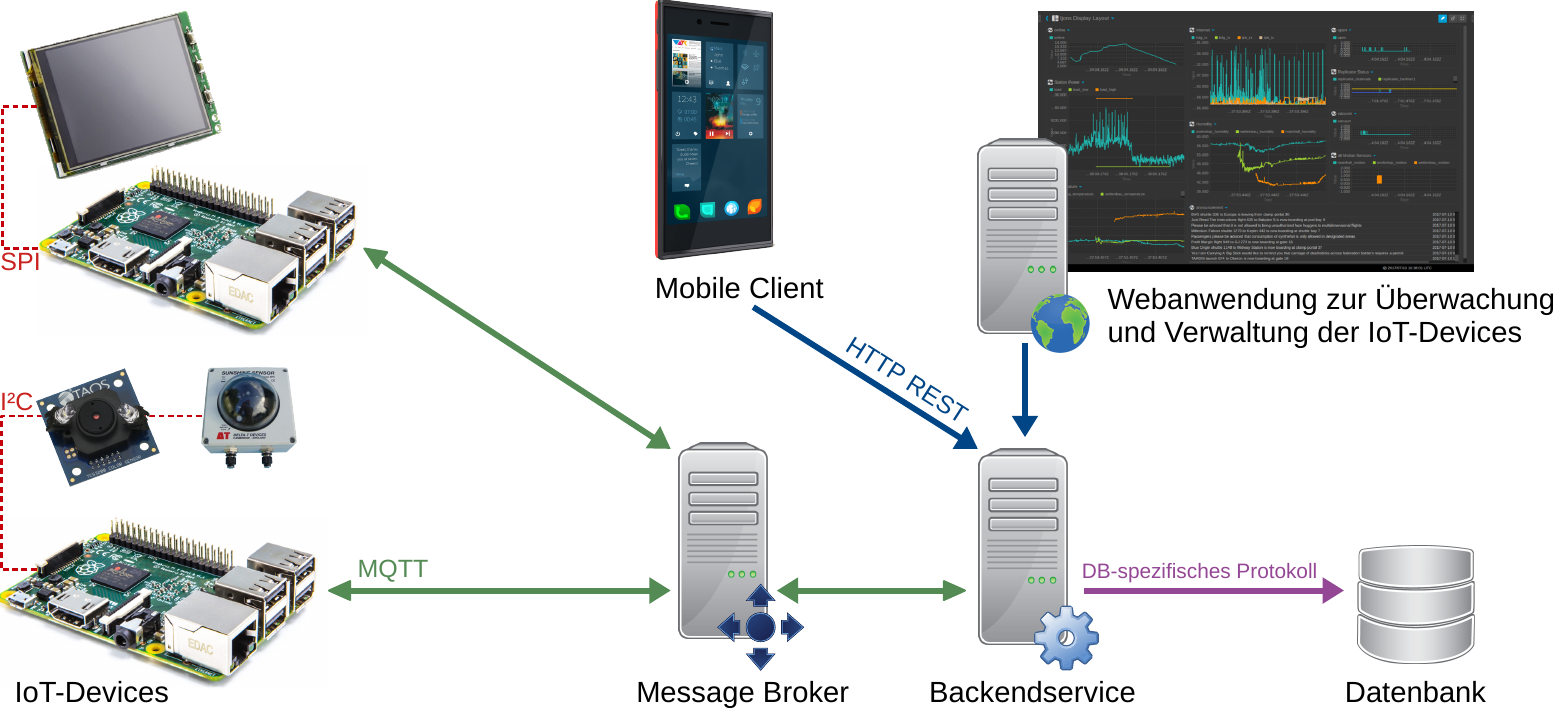

Mobile Client
Webanwendung zur Überwachung
und Verwaltung der IoT-Devices
SPI
HTTP REST
I²C
IoT-Devices
Message Broker
Backendservice
Datenbank
DB-spezifisches Protokoll
MQTT